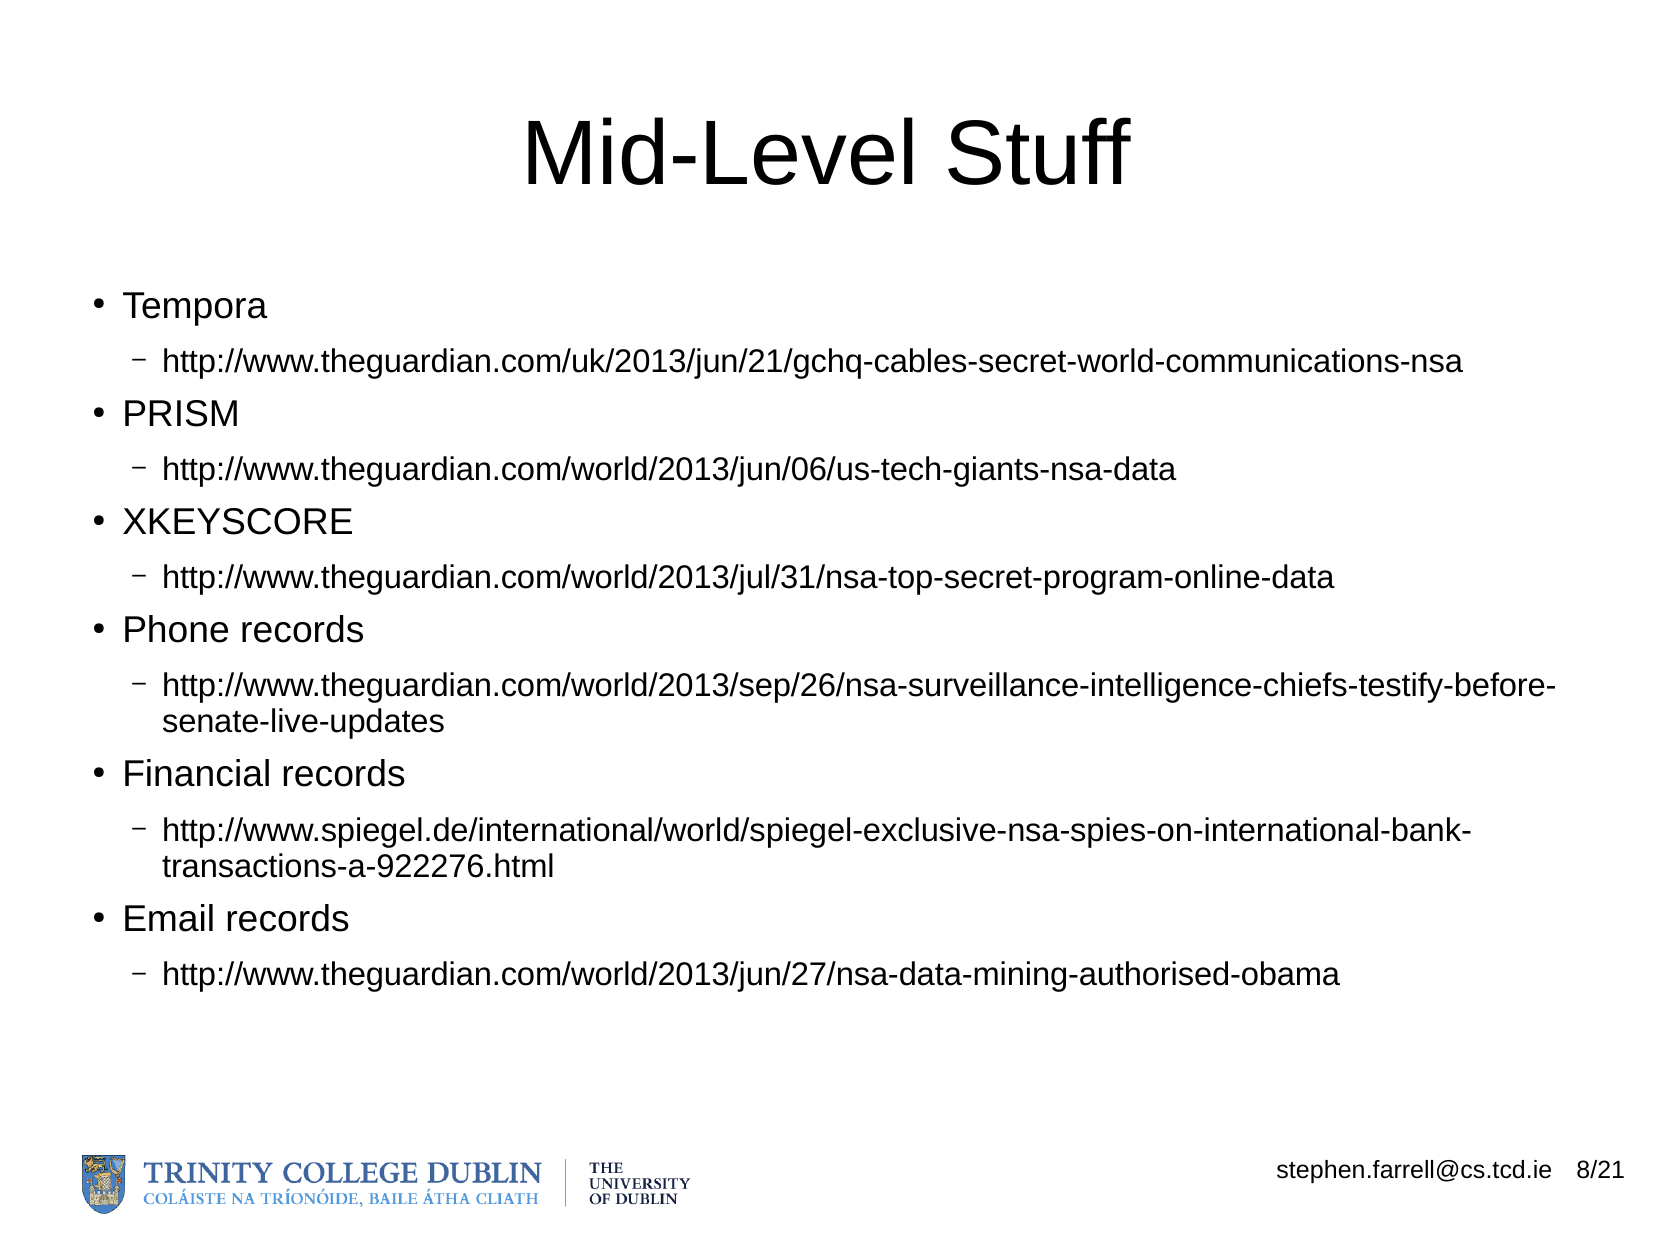

# Mid-Level Stuff
Tempora
http://www.theguardian.com/uk/2013/jun/21/gchq-cables-secret-world-communications-nsa
PRISM
http://www.theguardian.com/world/2013/jun/06/us-tech-giants-nsa-data
XKEYSCORE
http://www.theguardian.com/world/2013/jul/31/nsa-top-secret-program-online-data
Phone records
http://www.theguardian.com/world/2013/sep/26/nsa-surveillance-intelligence-chiefs-testify-before-senate-live-updates
Financial records
http://www.spiegel.de/international/world/spiegel-exclusive-nsa-spies-on-international-bank-transactions-a-922276.html
Email records
http://www.theguardian.com/world/2013/jun/27/nsa-data-mining-authorised-obama